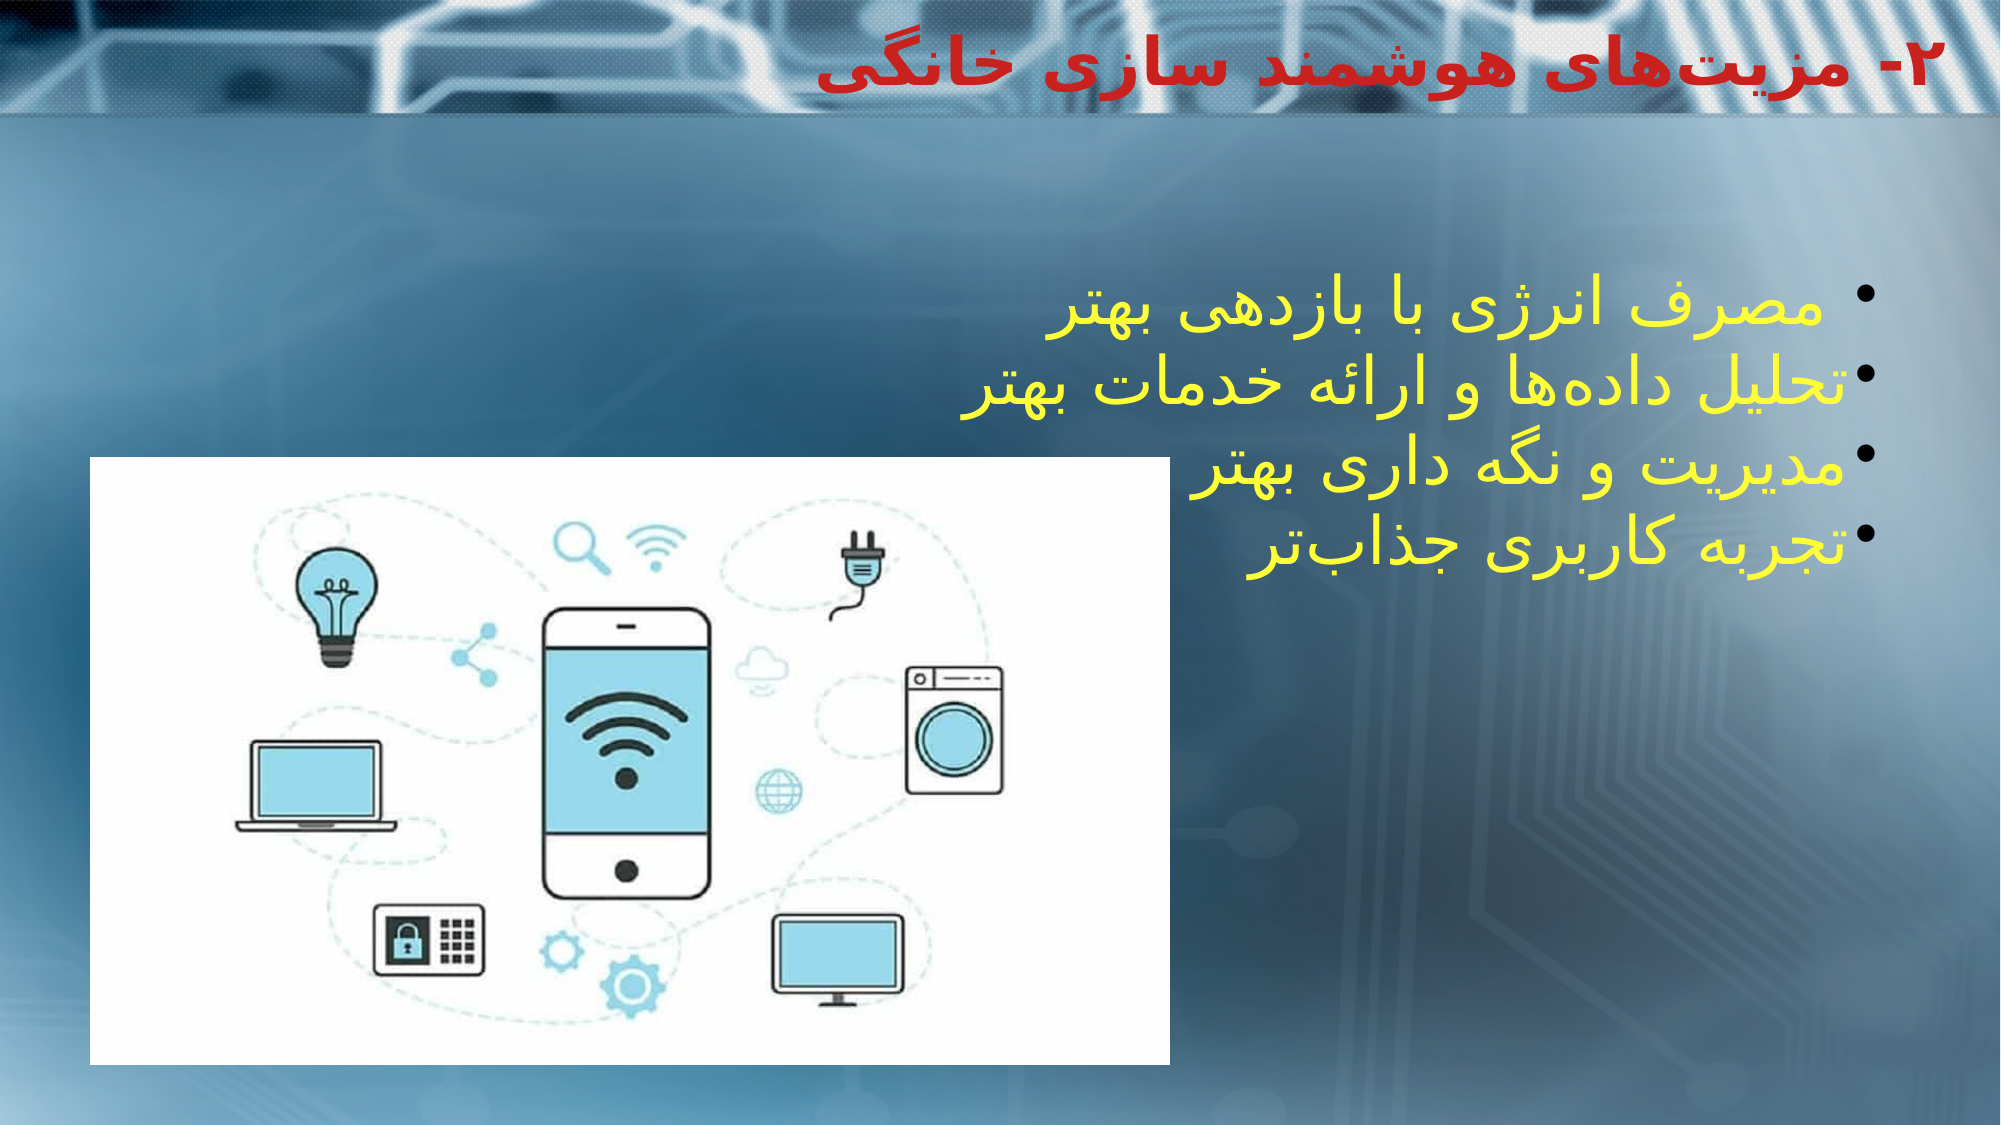

۲	- مزیت‌های هوشمند سازی خانگی
 مصرف انرژی با بازدهی بهتر
تحلیل داده‌ها و ارائه خدمات بهتر
مدیریت و نگه داری بهتر
تجربه کاربری جذاب‌تر